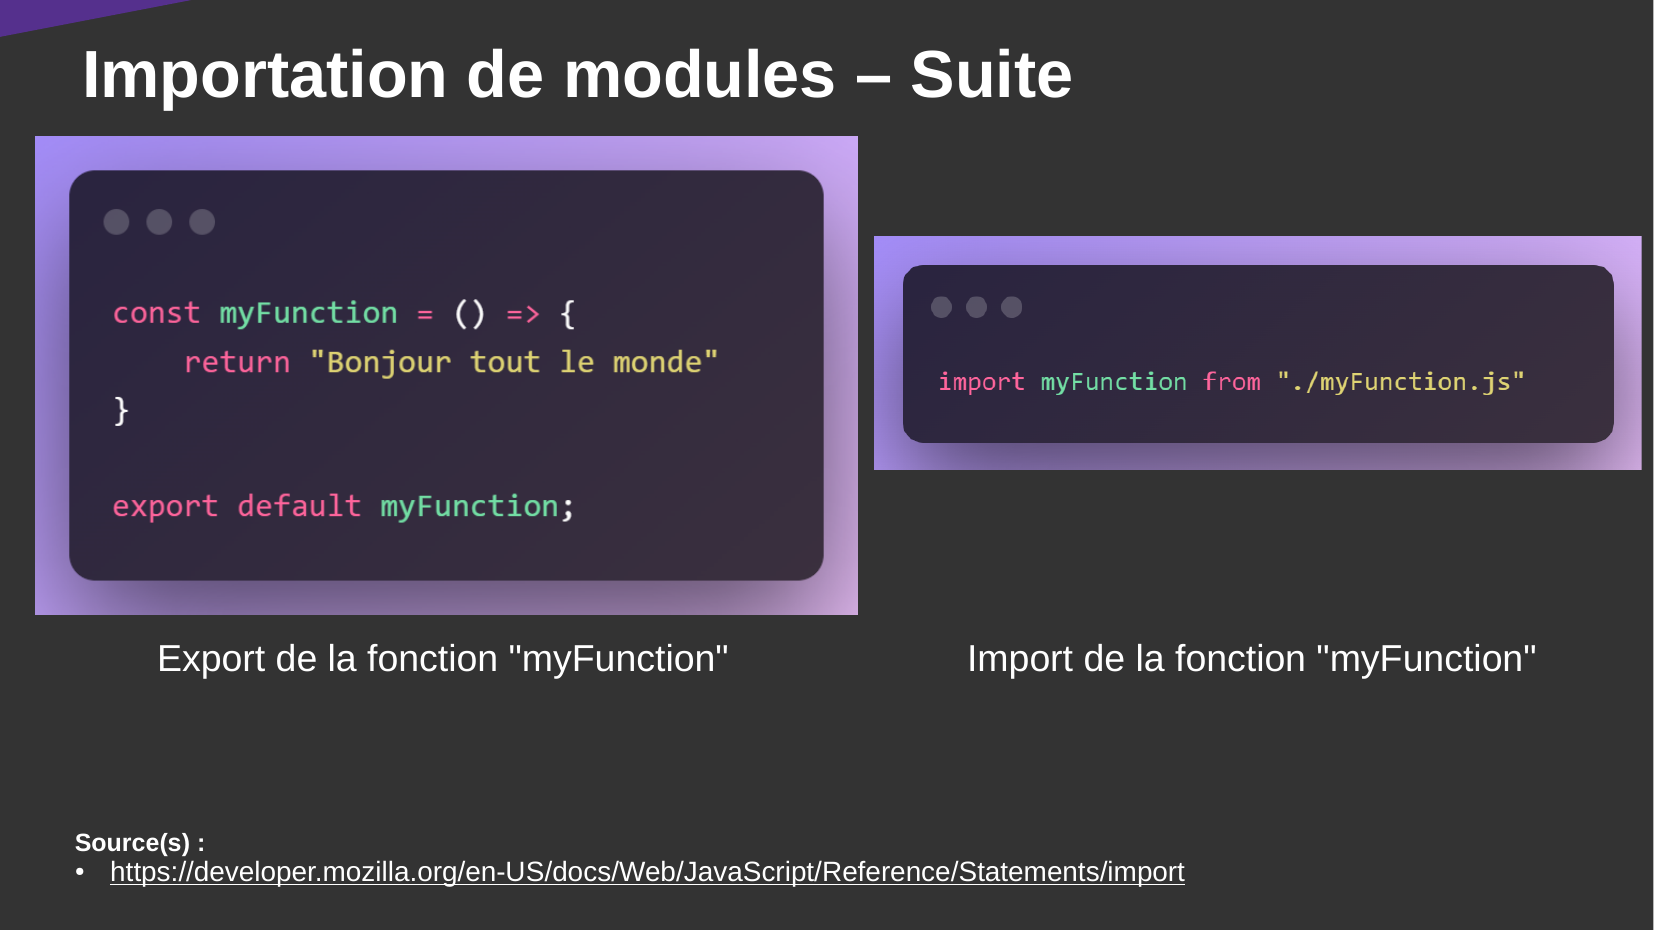

# Importation de modules – Suite
Export de la fonction "myFunction"
Import de la fonction "myFunction"
Source(s) :
https://developer.mozilla.org/en-US/docs/Web/JavaScript/Reference/Statements/import